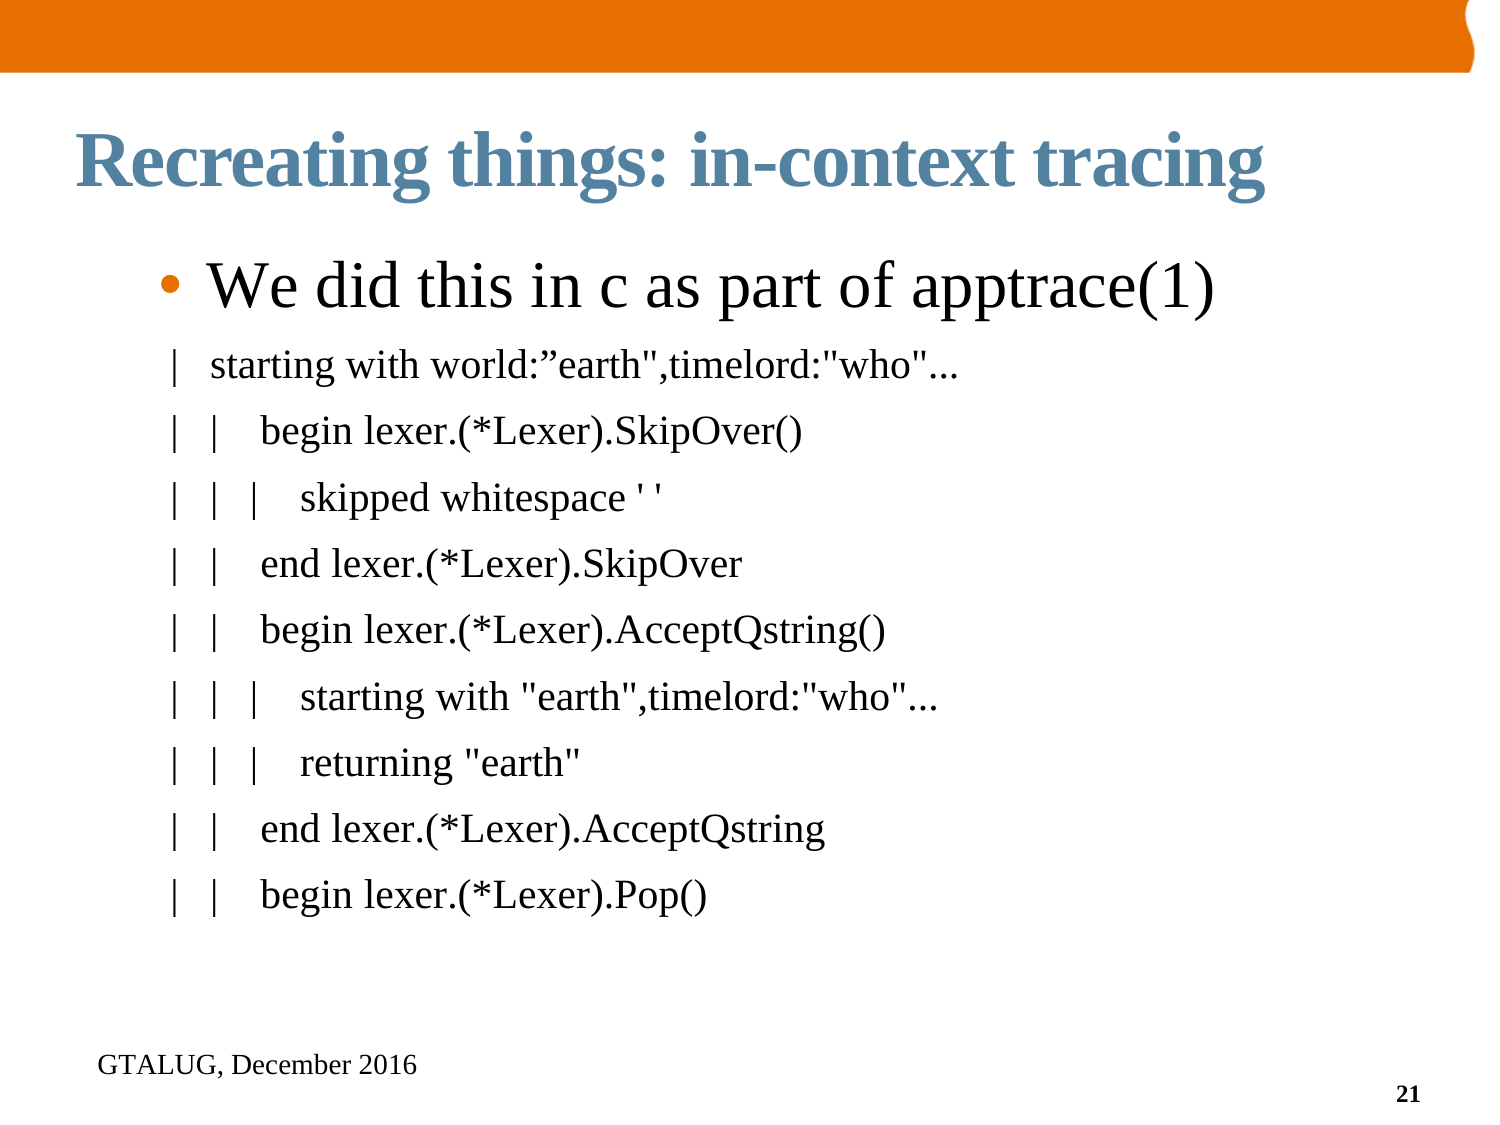

# Recreating things: in-context tracing
We did this in c as part of apptrace(1)
 | starting with world:”earth",timelord:"who"...
 | | begin lexer.(*Lexer).SkipOver()
 | | | skipped whitespace ' '
 | | end lexer.(*Lexer).SkipOver
 | | begin lexer.(*Lexer).AcceptQstring()
 | | | starting with "earth",timelord:"who"...
 | | | returning "earth"
 | | end lexer.(*Lexer).AcceptQstring
 | | begin lexer.(*Lexer).Pop()